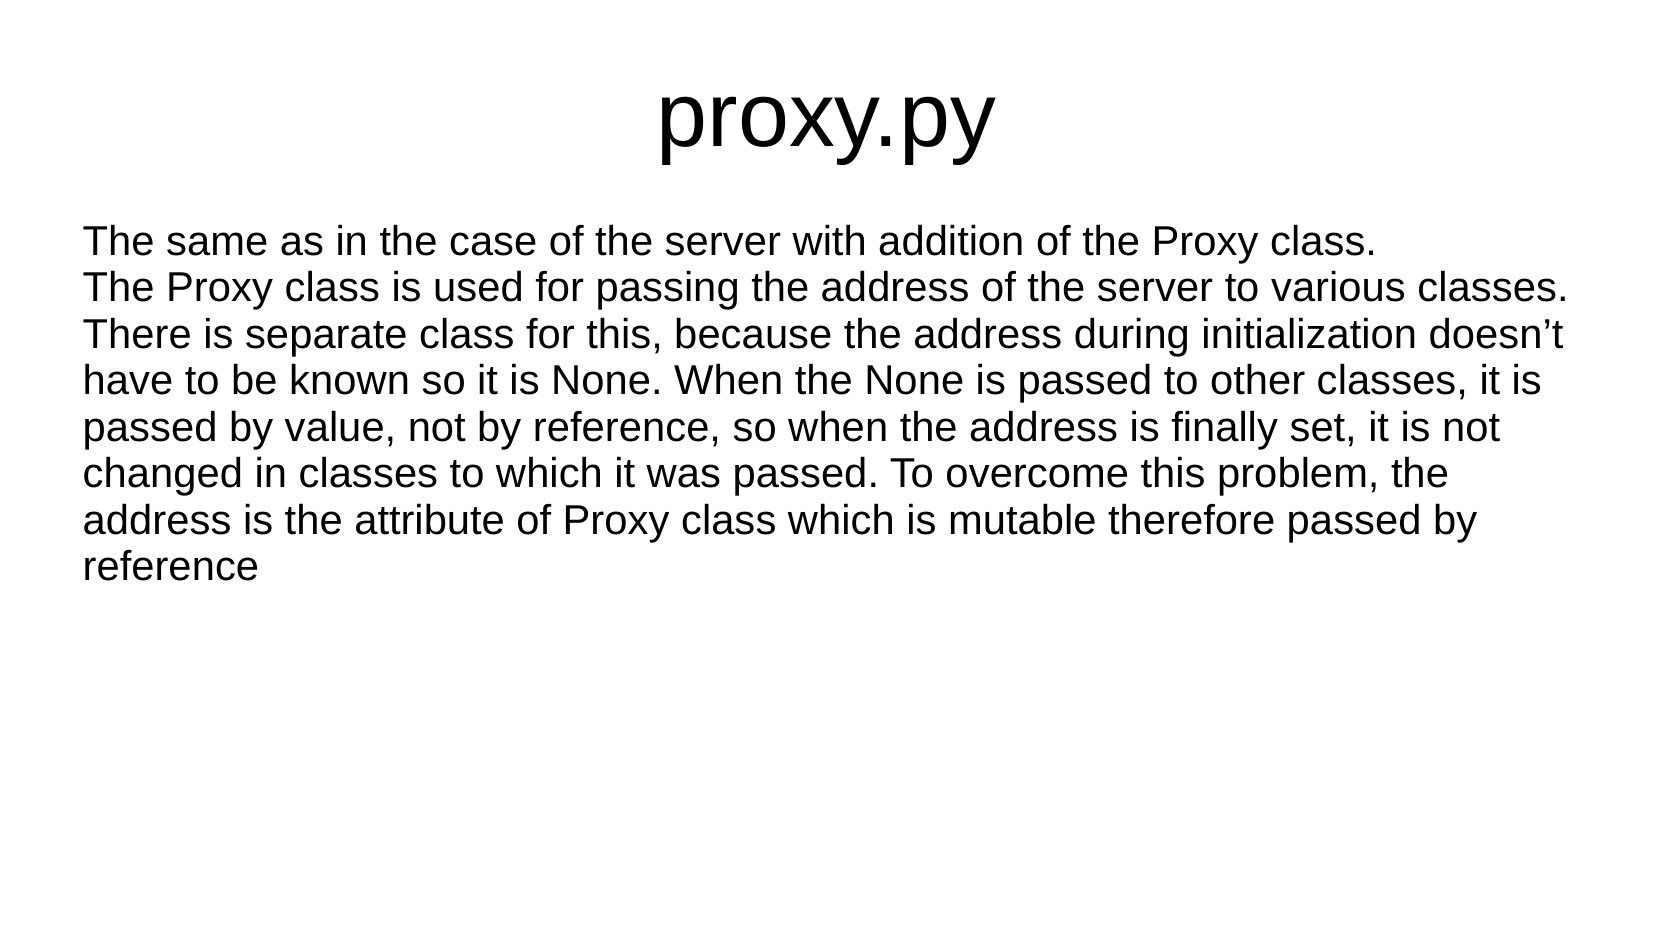

# proxy.py
The same as in the case of the server with addition of the Proxy class.
The Proxy class is used for passing the address of the server to various classes. There is separate class for this, because the address during initialization doesn’t have to be known so it is None. When the None is passed to other classes, it is passed by value, not by reference, so when the address is finally set, it is not changed in classes to which it was passed. To overcome this problem, the address is the attribute of Proxy class which is mutable therefore passed by reference